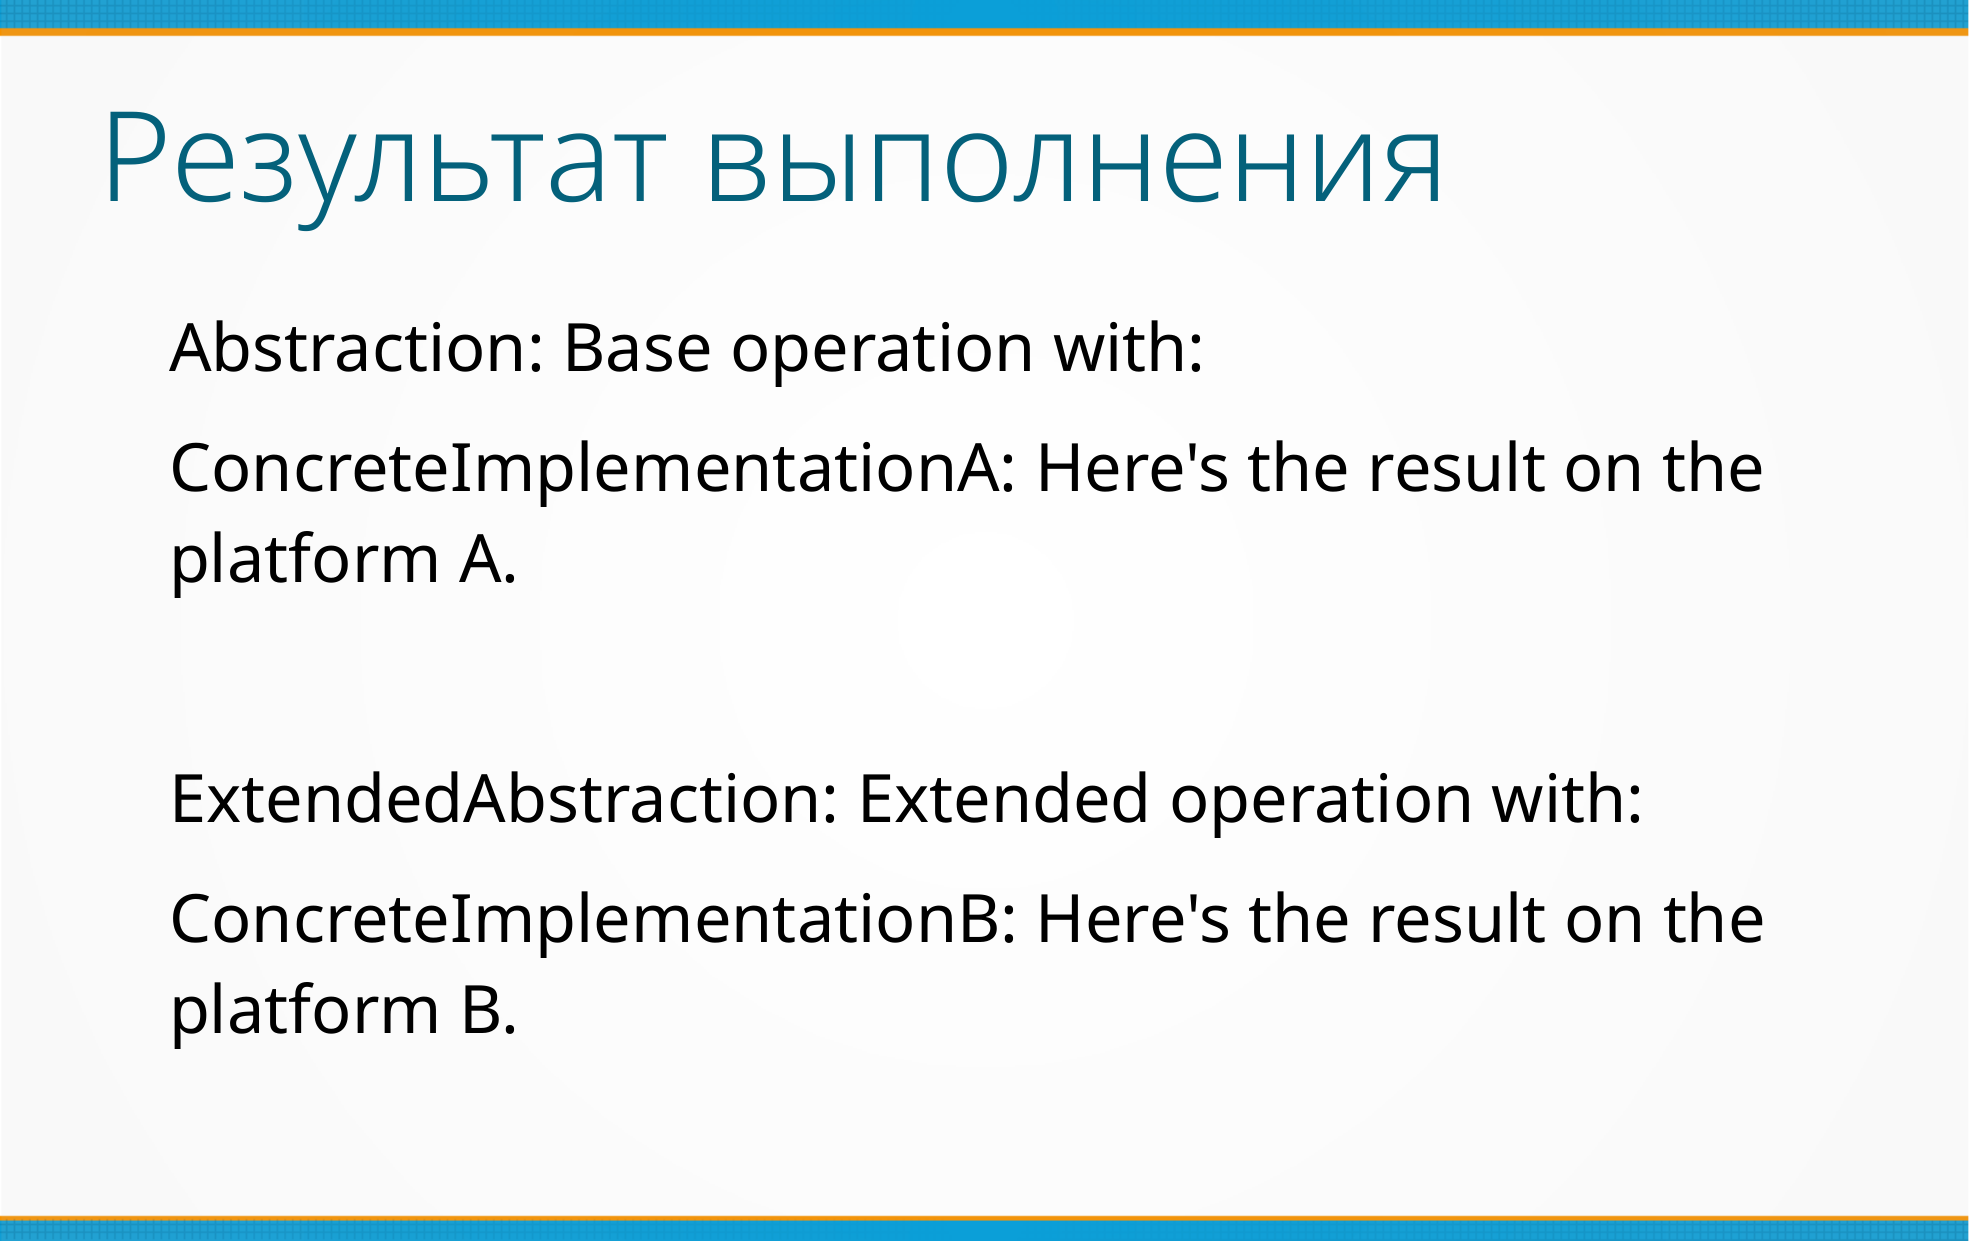

# Результат выполнения
Abstraction: Base operation with:
ConcreteImplementationA: Here's the result on the platform A.
ExtendedAbstraction: Extended operation with:
ConcreteImplementationB: Here's the result on the platform B.